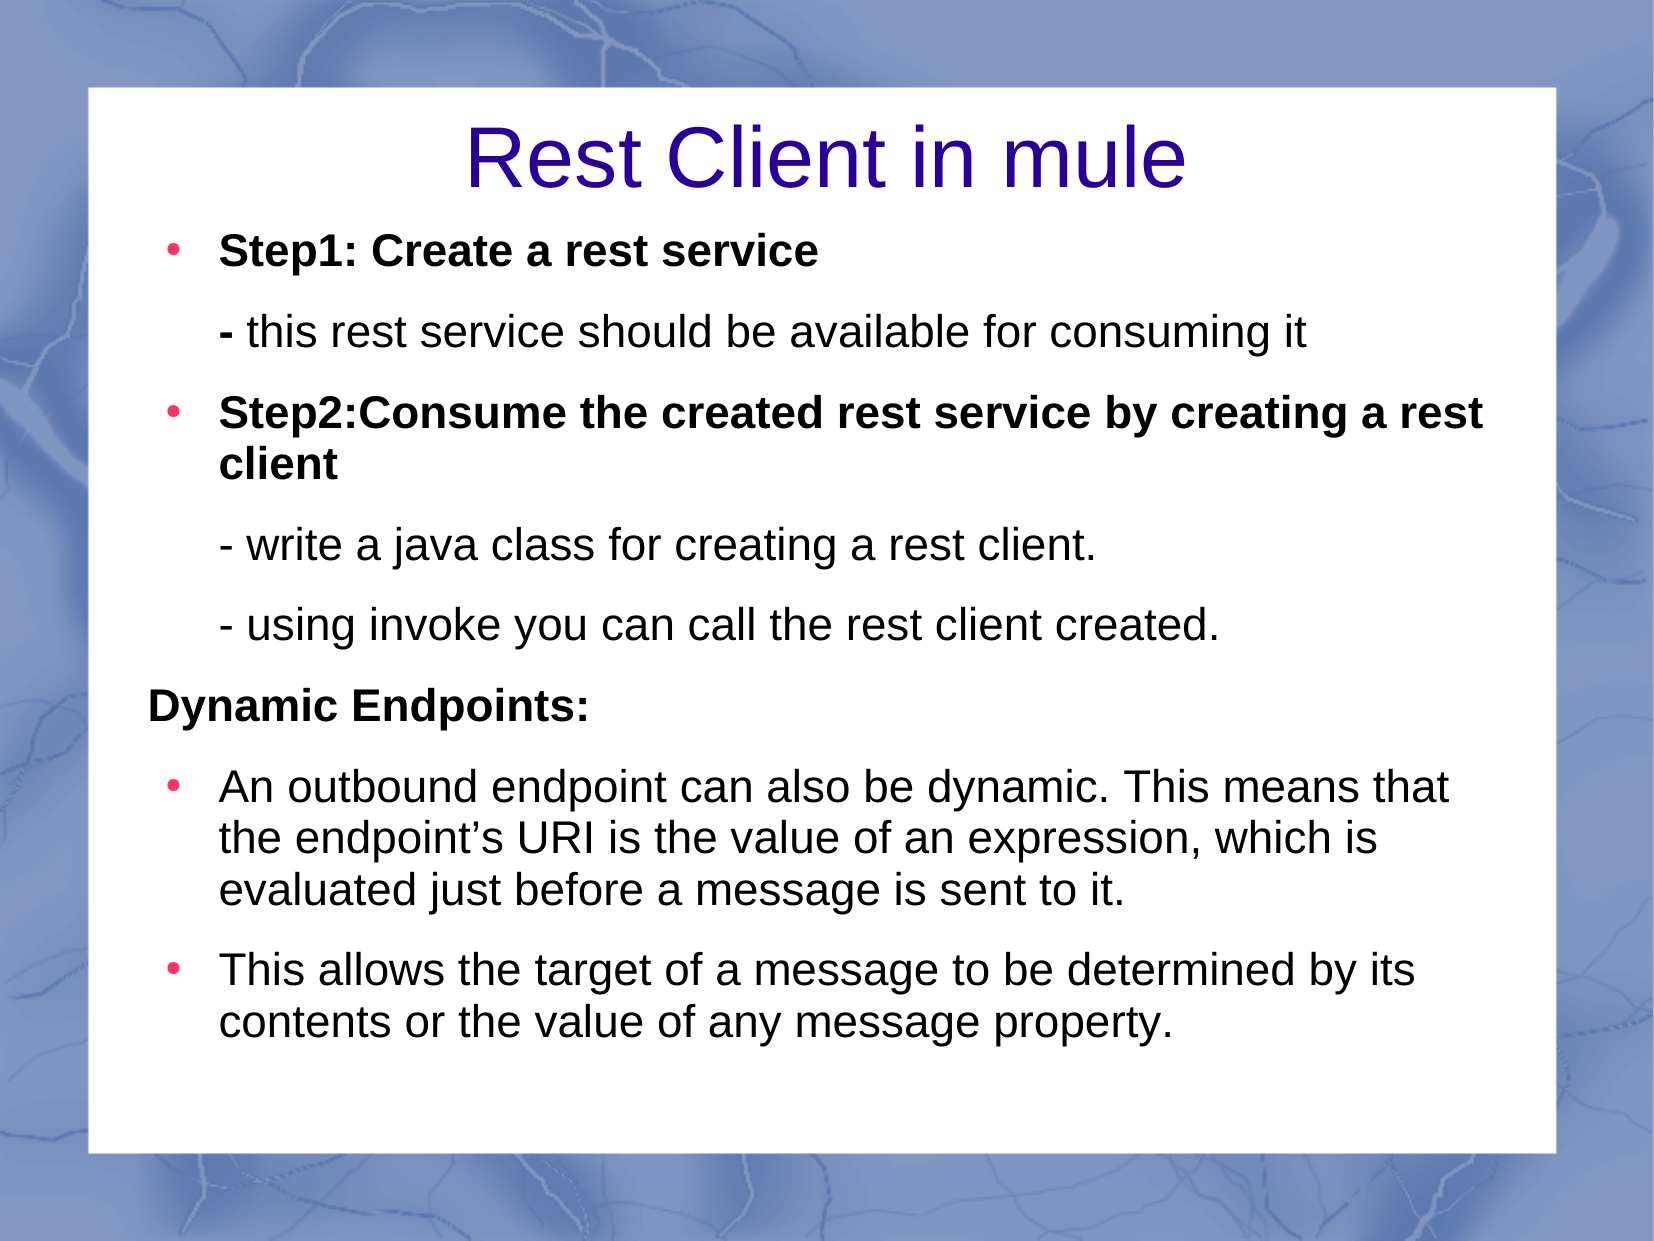

# Rest Client in mule
Step1: Create a rest service
- this rest service should be available for consuming it
Step2:Consume the created rest service by creating a rest client
- write a java class for creating a rest client.
- using invoke you can call the rest client created.
Dynamic Endpoints:
An outbound endpoint can also be dynamic. This means that the endpoint’s URI is the value of an expression, which is evaluated just before a message is sent to it.
This allows the target of a message to be determined by its contents or the value of any message property.